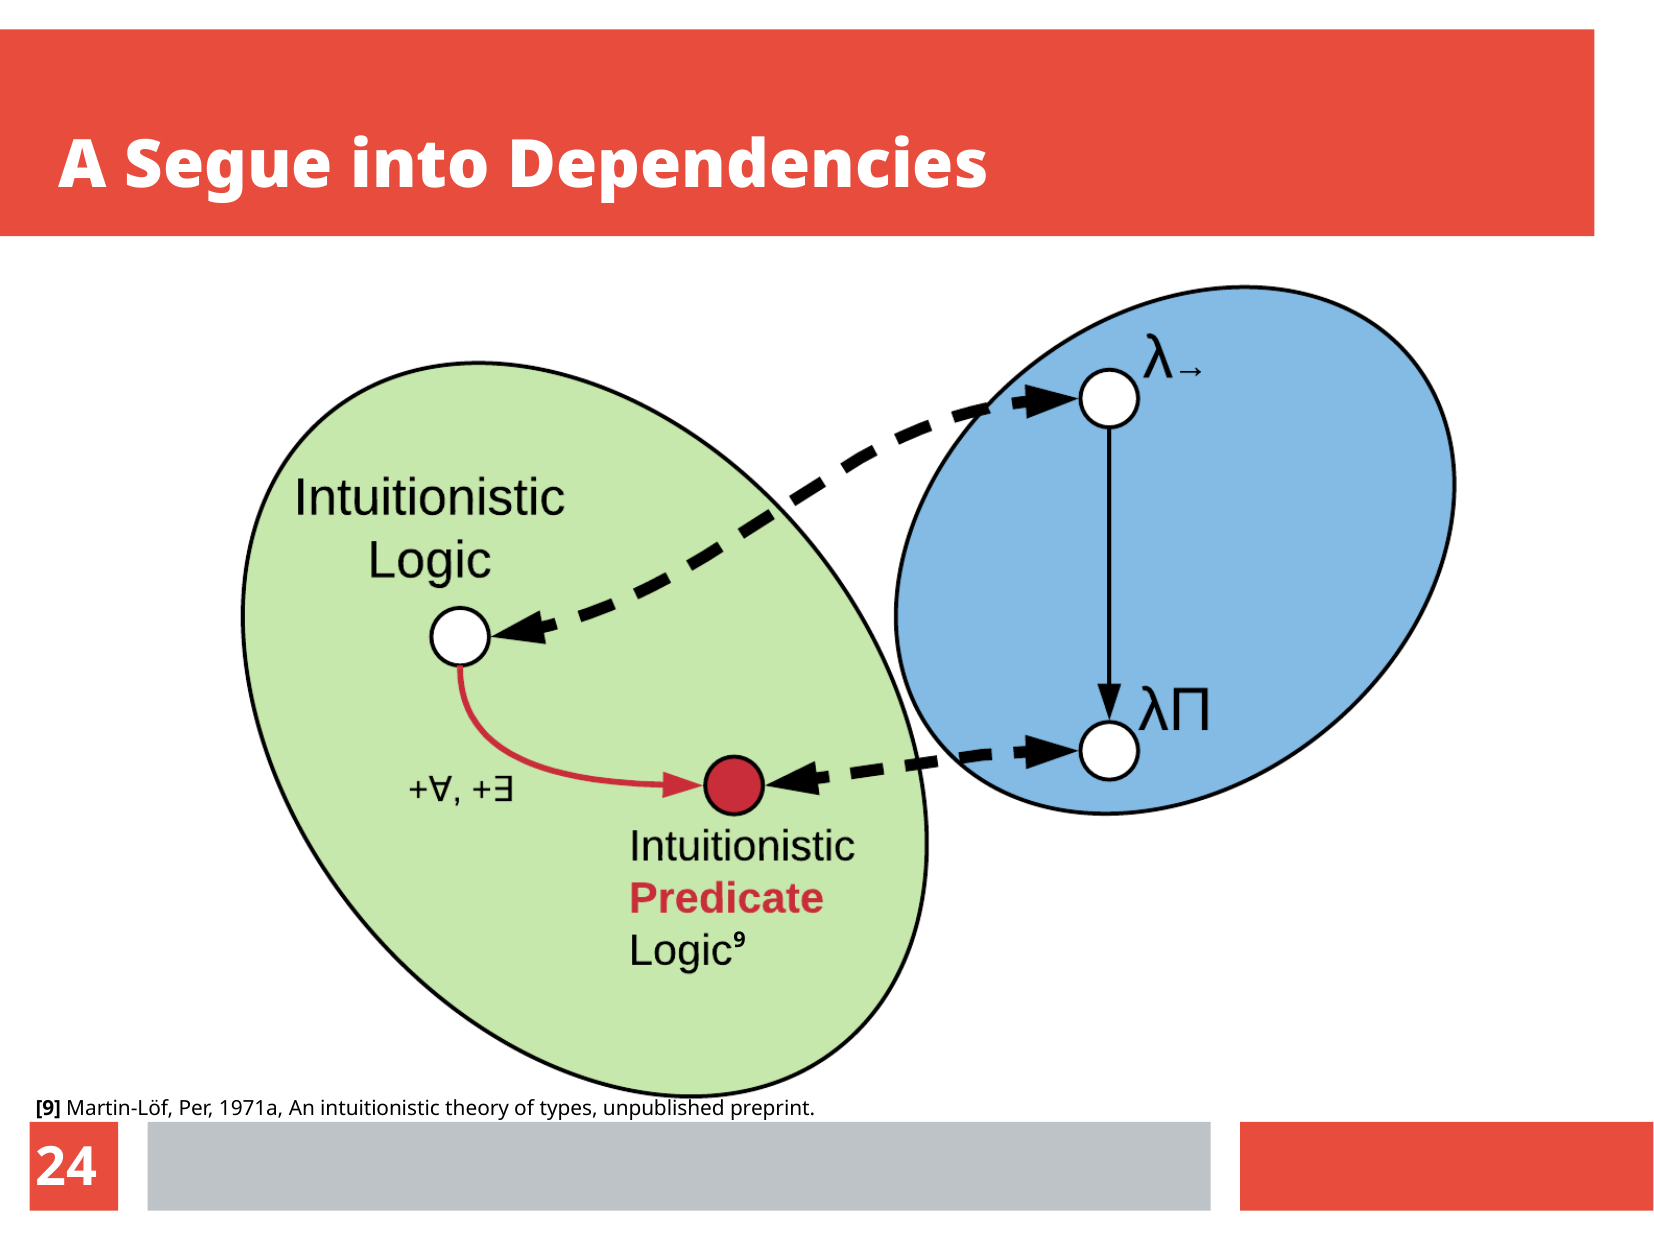

# A Segue into Dependencies
9
[9] Martin-Löf, Per, 1971a, An intuitionistic theory of types, unpublished preprint.
24
46